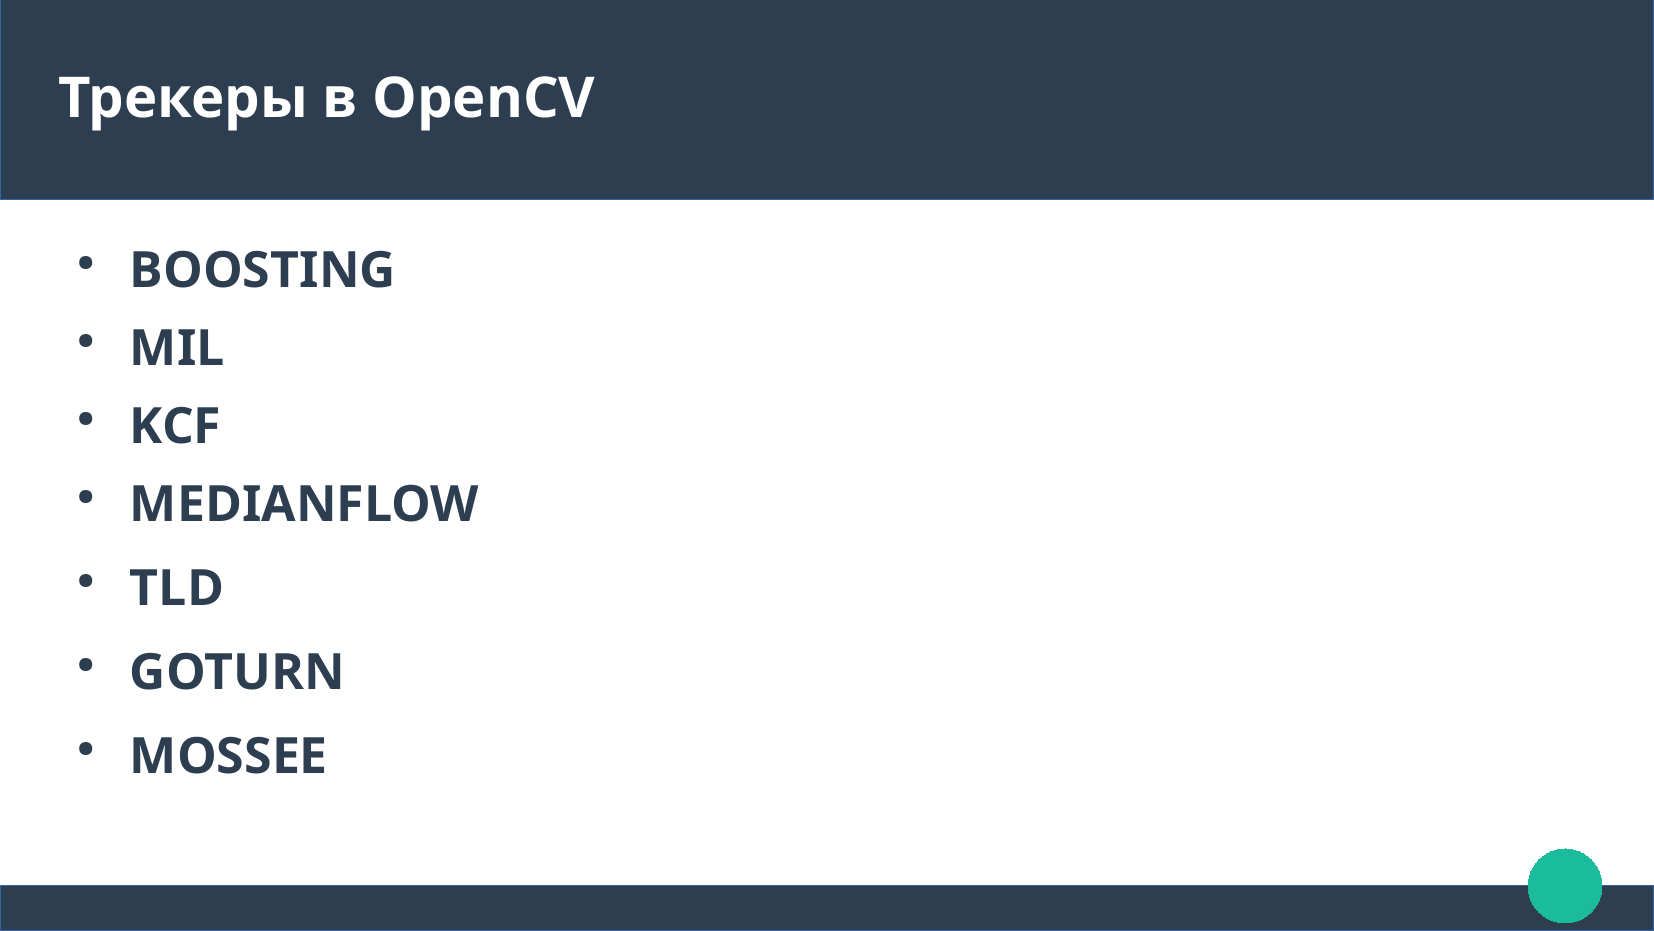

# Трекеры в OpenCV
BOOSTING
MIL
KCF
MEDIANFLOW
TLD
GOTURN
MOSSEE